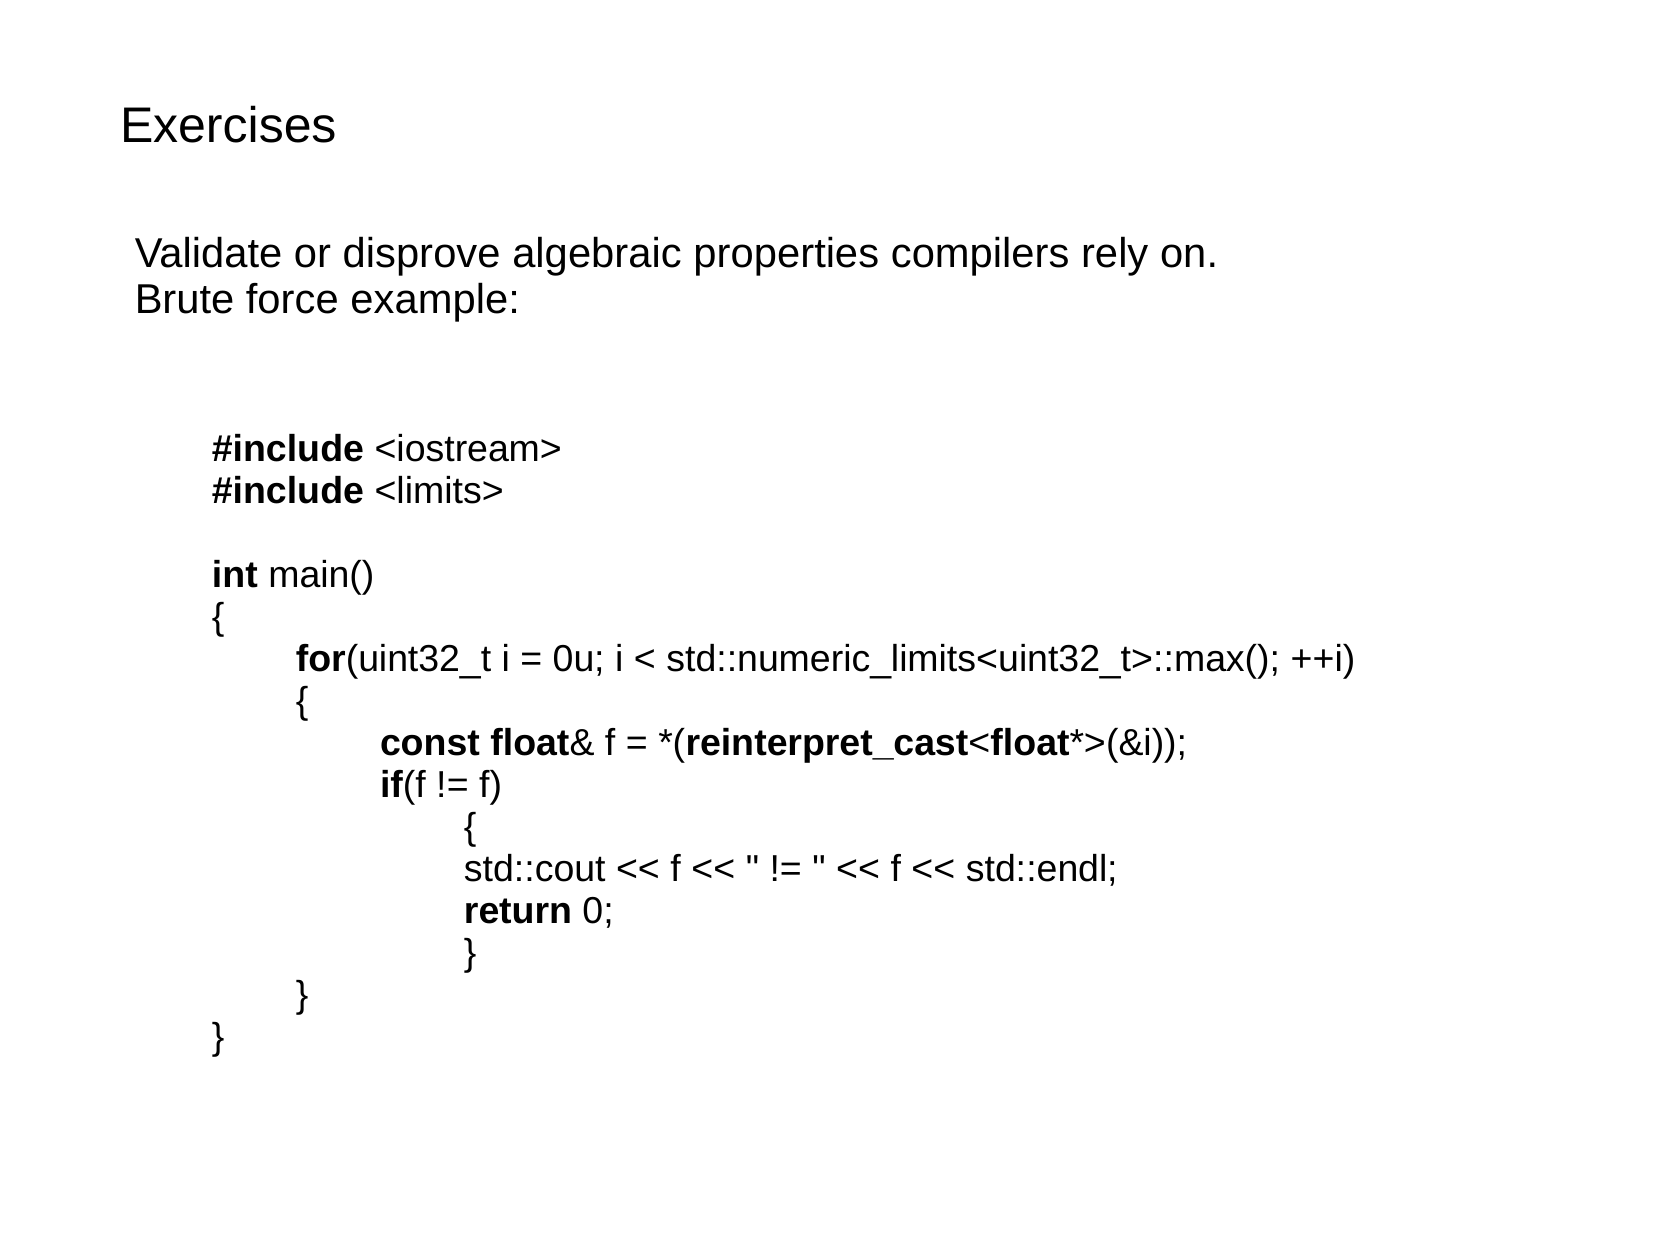

Exercises
Validate or disprove algebraic properties compilers rely on.
Brute force example:
#include <iostream>
#include <limits>
int main()
{
 for(uint32_t i = 0u; i < std::numeric_limits<uint32_t>::max(); ++i)
 {
 const float& f = *(reinterpret_cast<float*>(&i));
 if(f != f)
 {
 std::cout << f << " != " << f << std::endl;
 return 0;
 }
 }
}